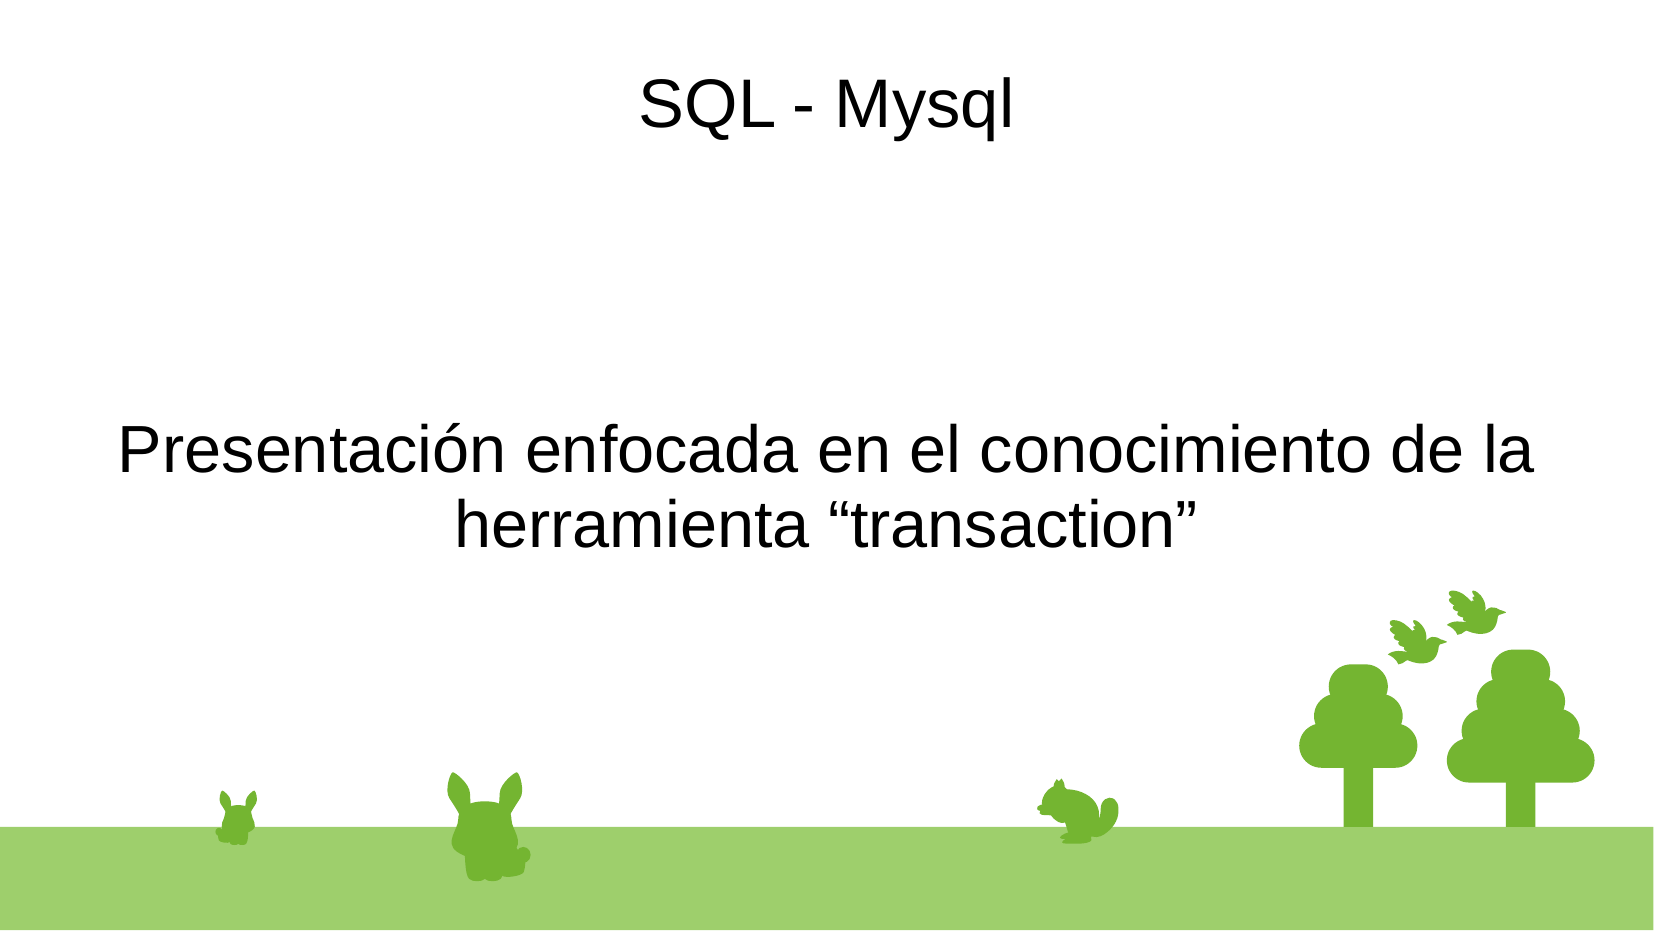

# SQL - Mysql
Presentación enfocada en el conocimiento de la herramienta “transaction”